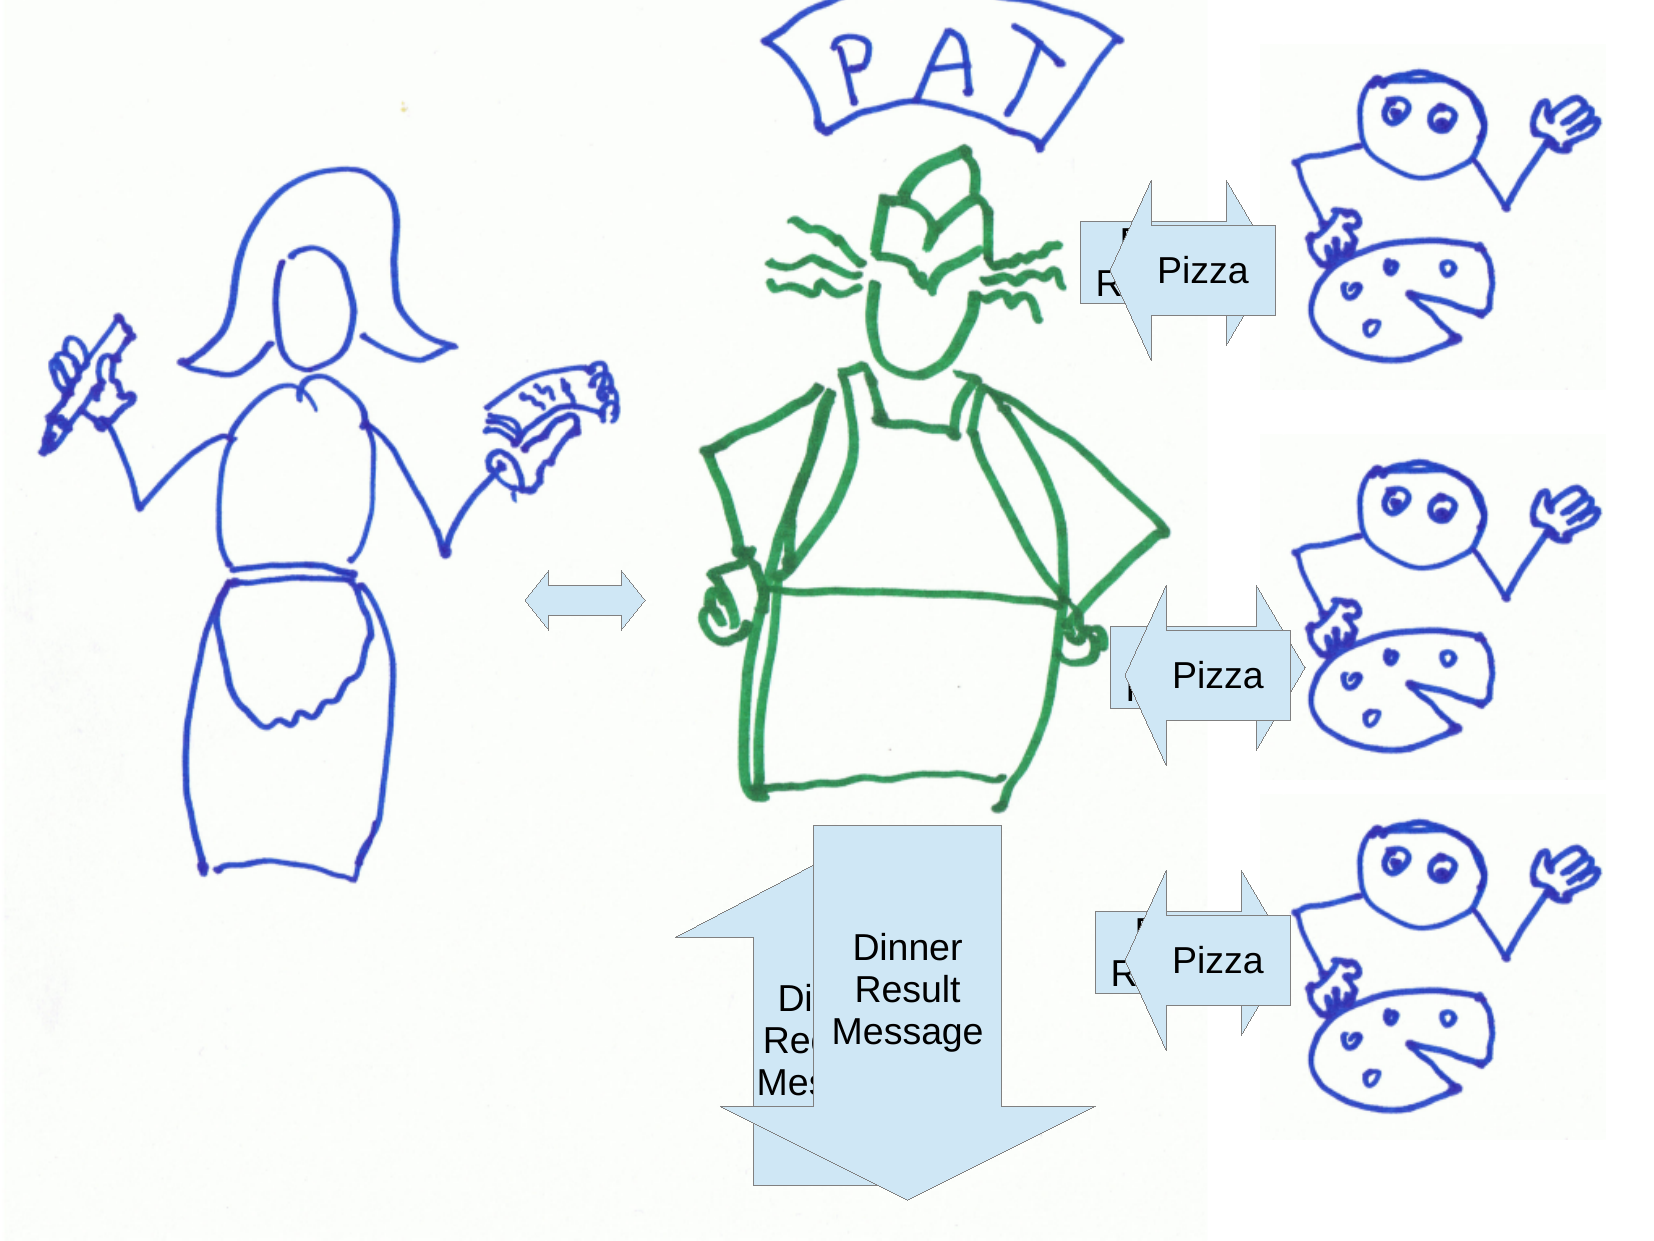

Pizza
Request
Pizza
Pizza
Request
Pizza
Dinner
Result
Message
Dinner
Request
Message
Pizza
Request
Pizza